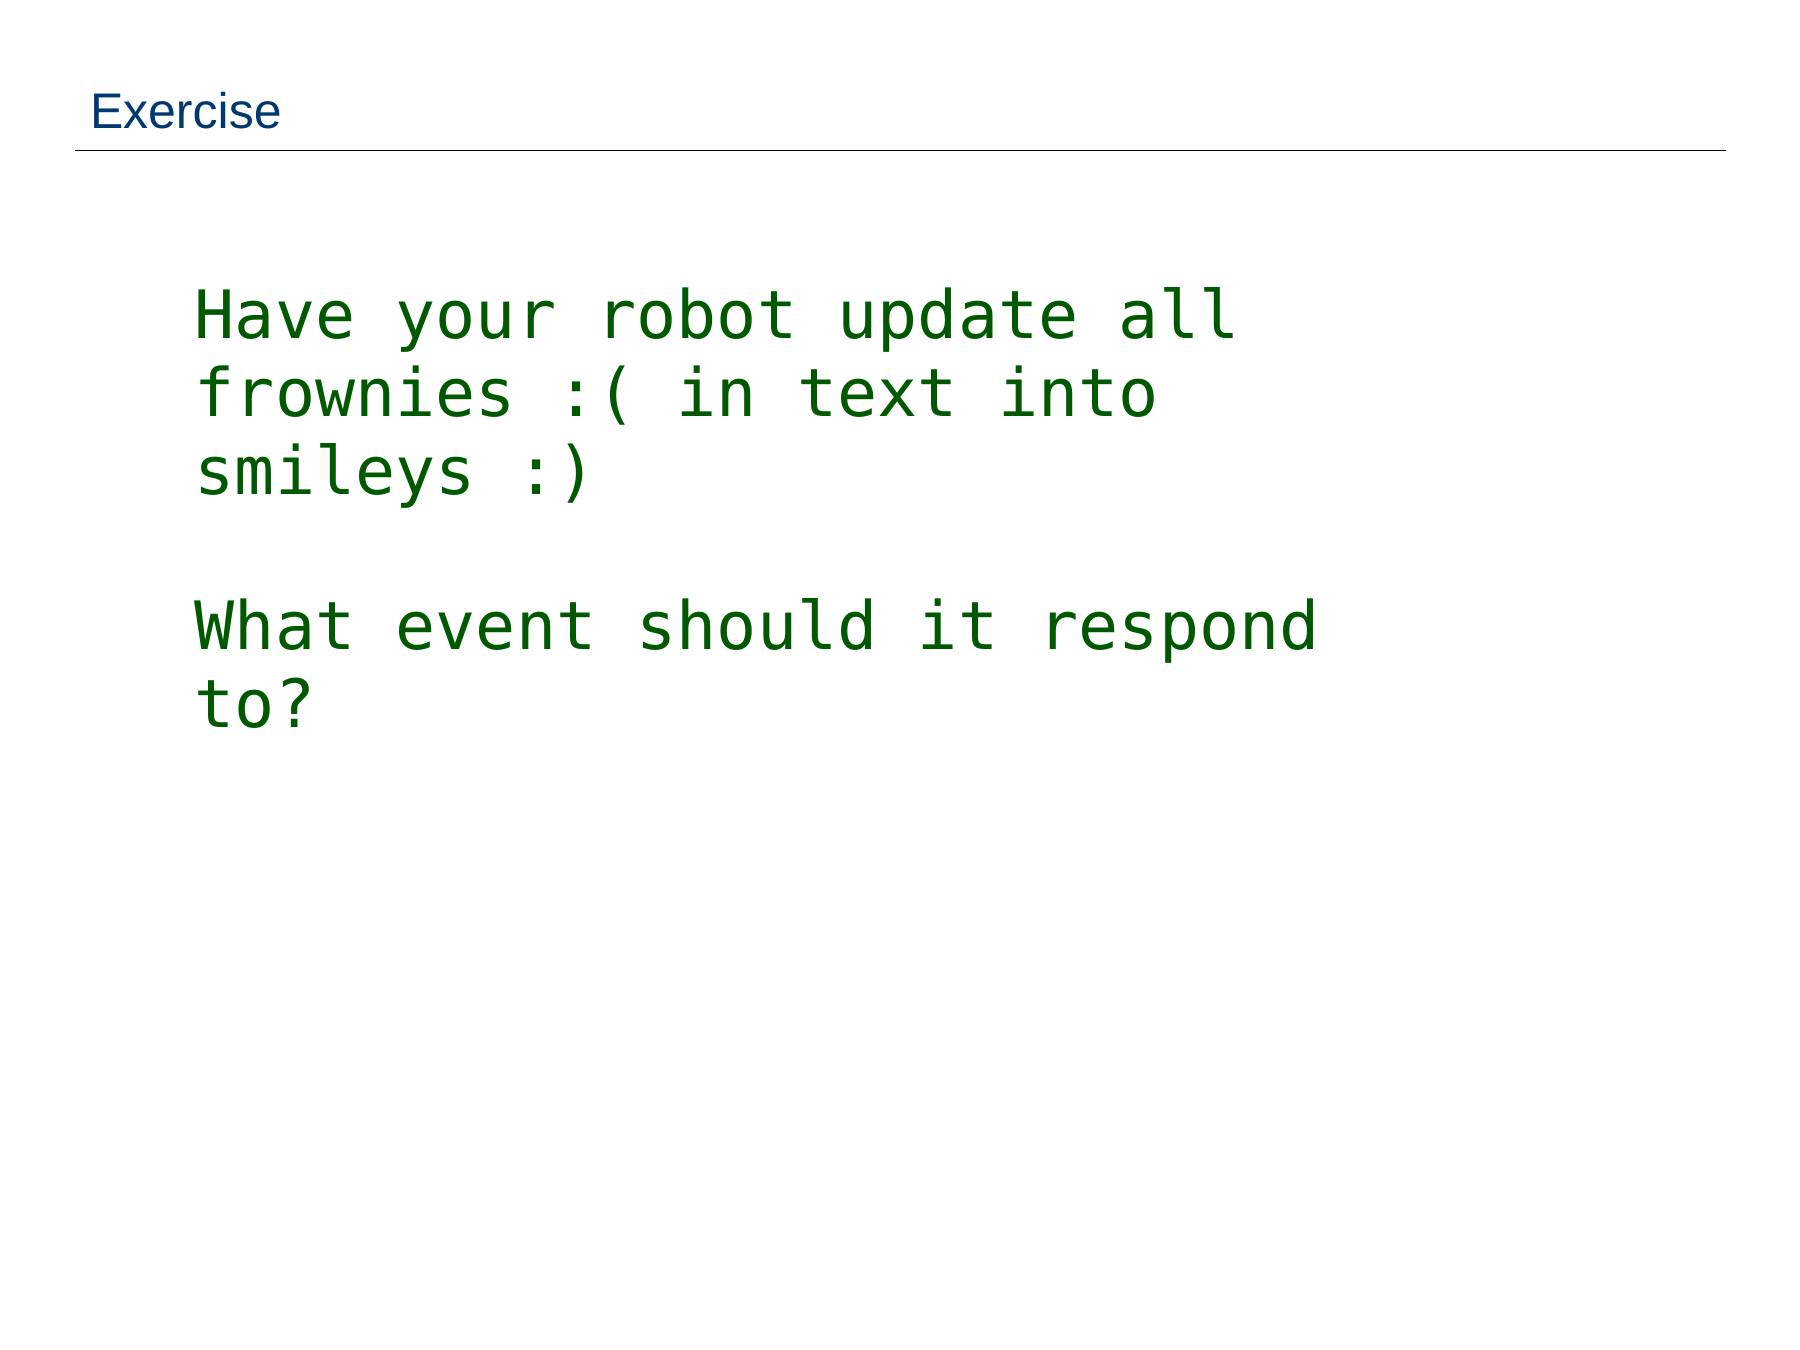

# Exercise
Have your robot update all frownies :( in text into smileys :)
What event should it respond to?